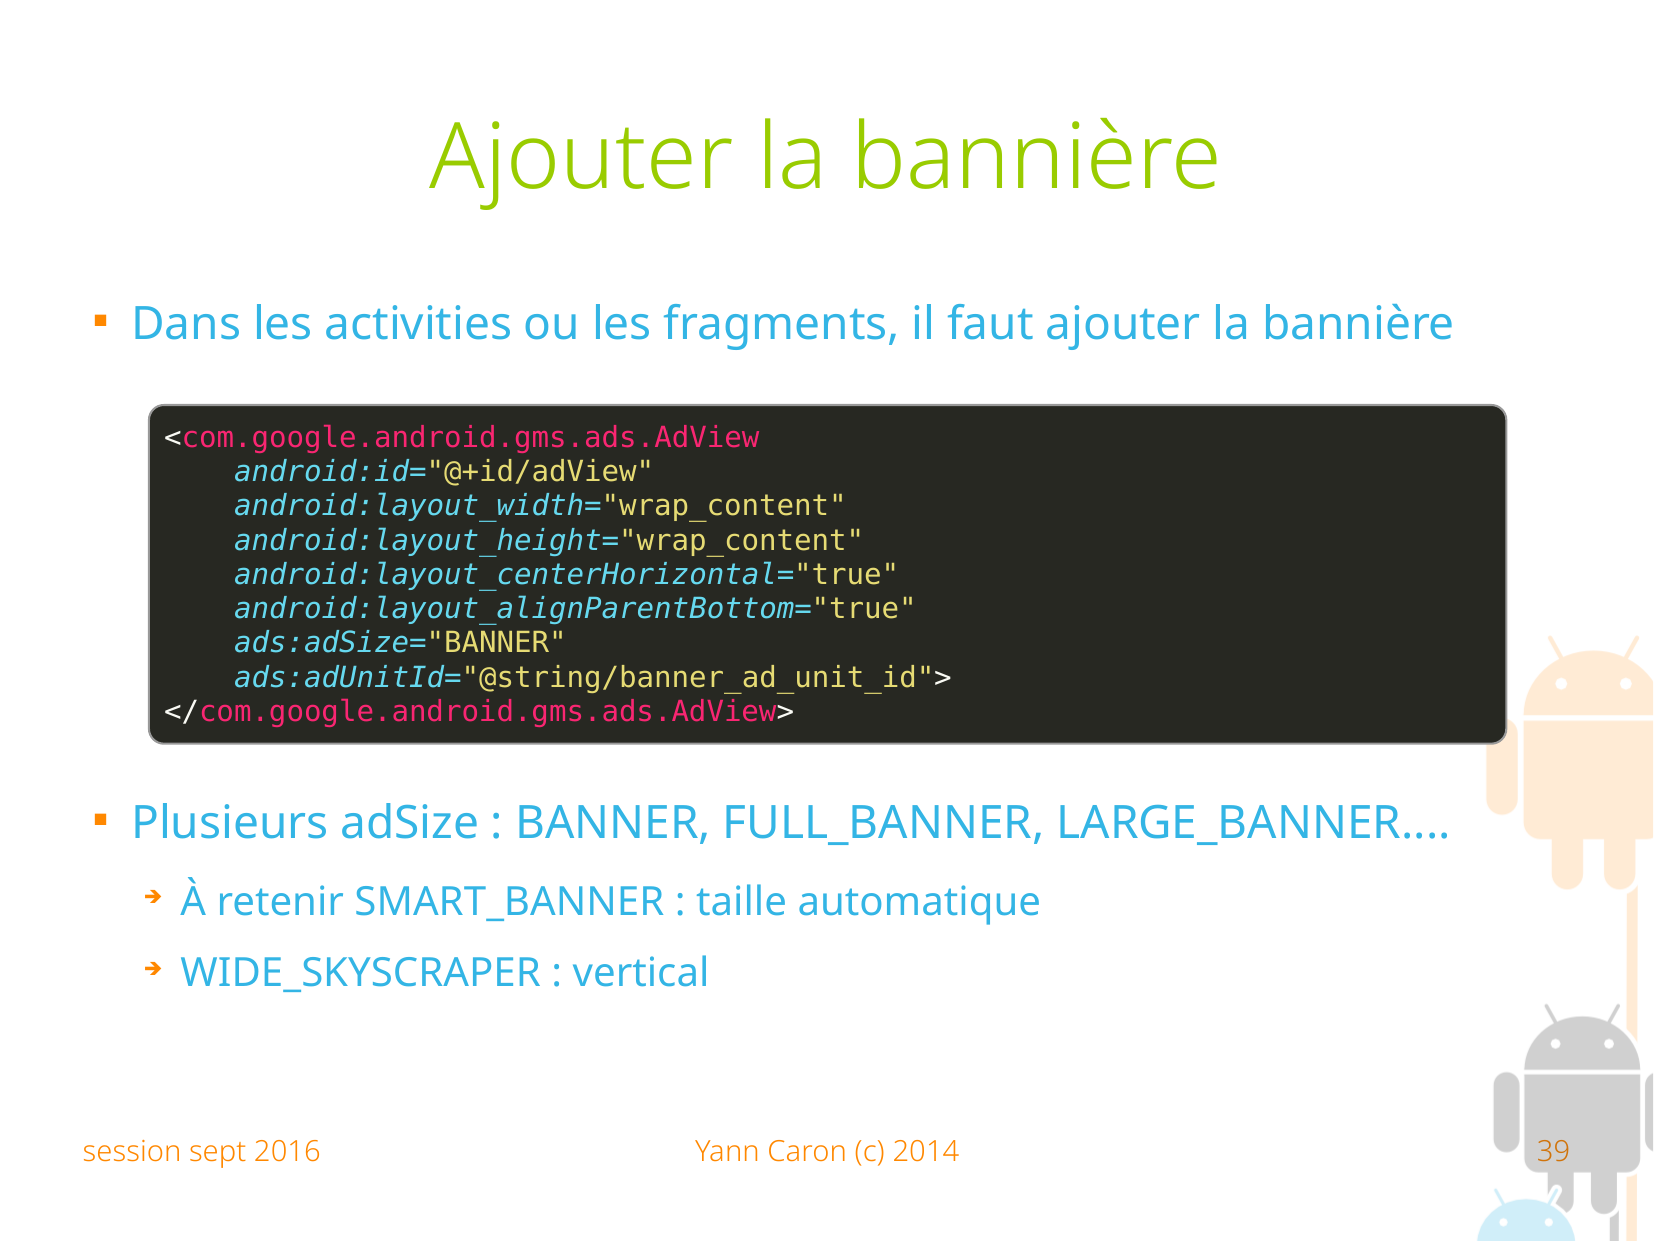

# Ajouter la bannière
Dans les activities ou les fragments, il faut ajouter la bannière
Plusieurs adSize : BANNER, FULL_BANNER, LARGE_BANNER....
À retenir SMART_BANNER : taille automatique
WIDE_SKYSCRAPER : vertical
<com.google.android.gms.ads.AdView
 android:id="@+id/adView"
 android:layout_width="wrap_content"
 android:layout_height="wrap_content"
 android:layout_centerHorizontal="true"
 android:layout_alignParentBottom="true"
 ads:adSize="BANNER"
 ads:adUnitId="@string/banner_ad_unit_id">
</com.google.android.gms.ads.AdView>
session sept 2016
Yann Caron (c) 2014
39